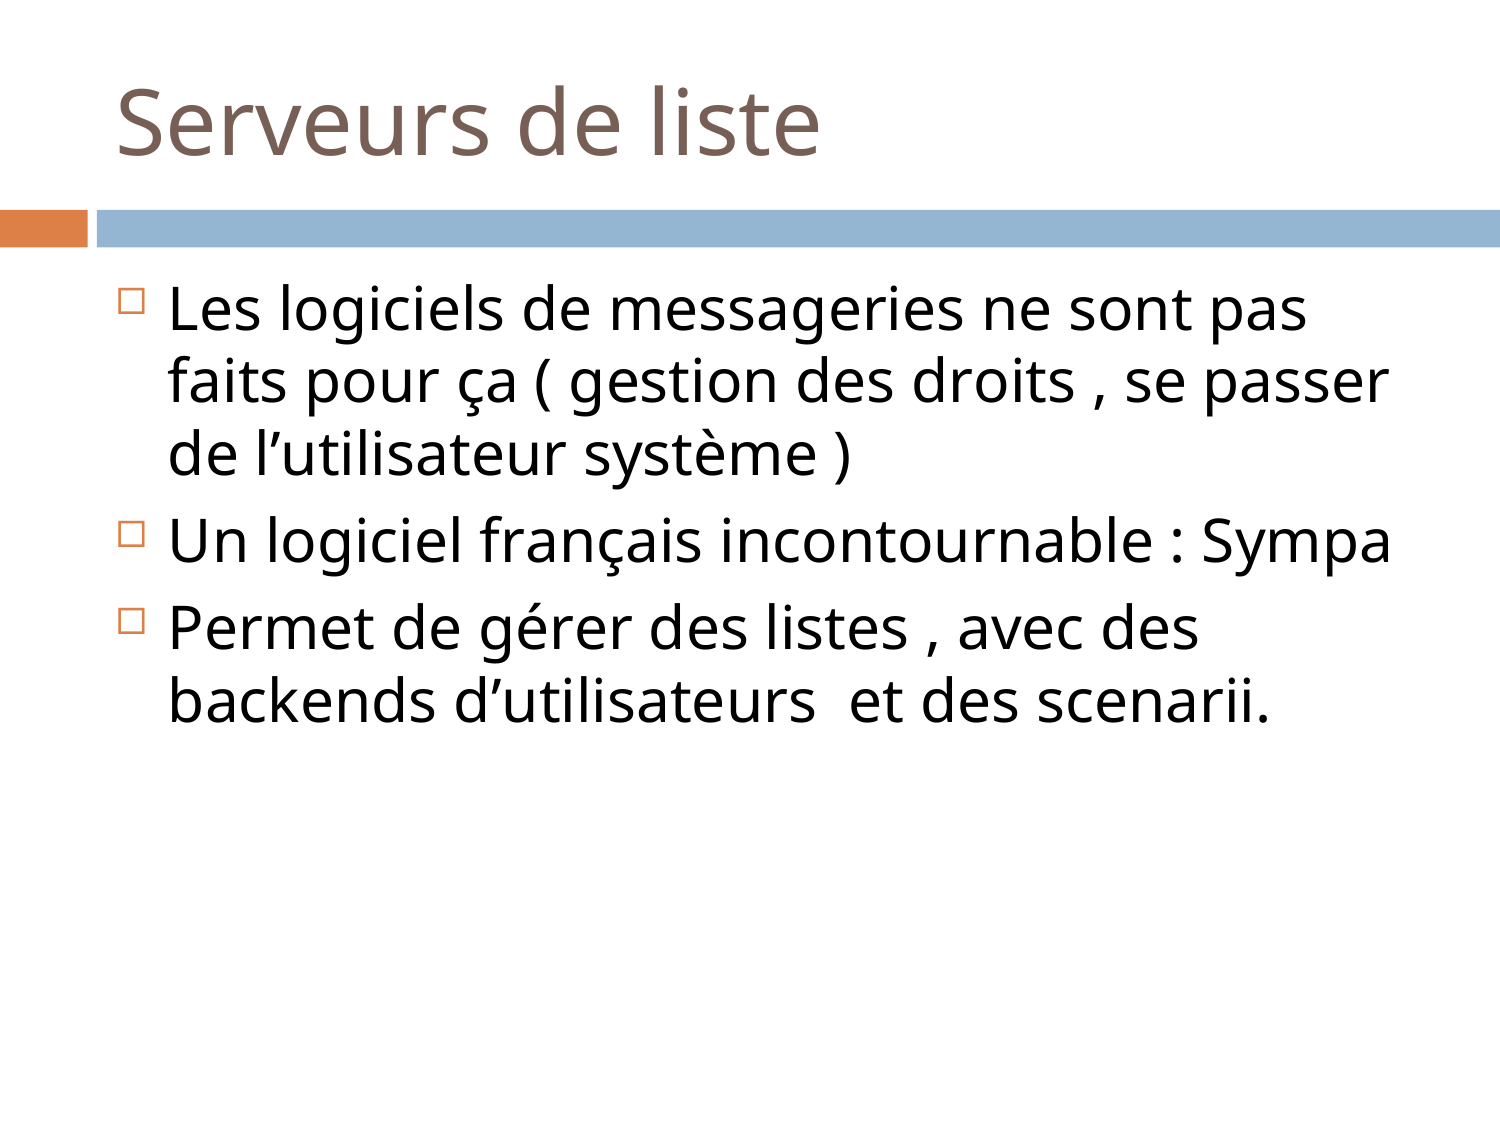

# Serveurs de liste
Les logiciels de messageries ne sont pas faits pour ça ( gestion des droits , se passer de l’utilisateur système )
Un logiciel français incontournable : Sympa
Permet de gérer des listes , avec des backends d’utilisateurs et des scenarii.